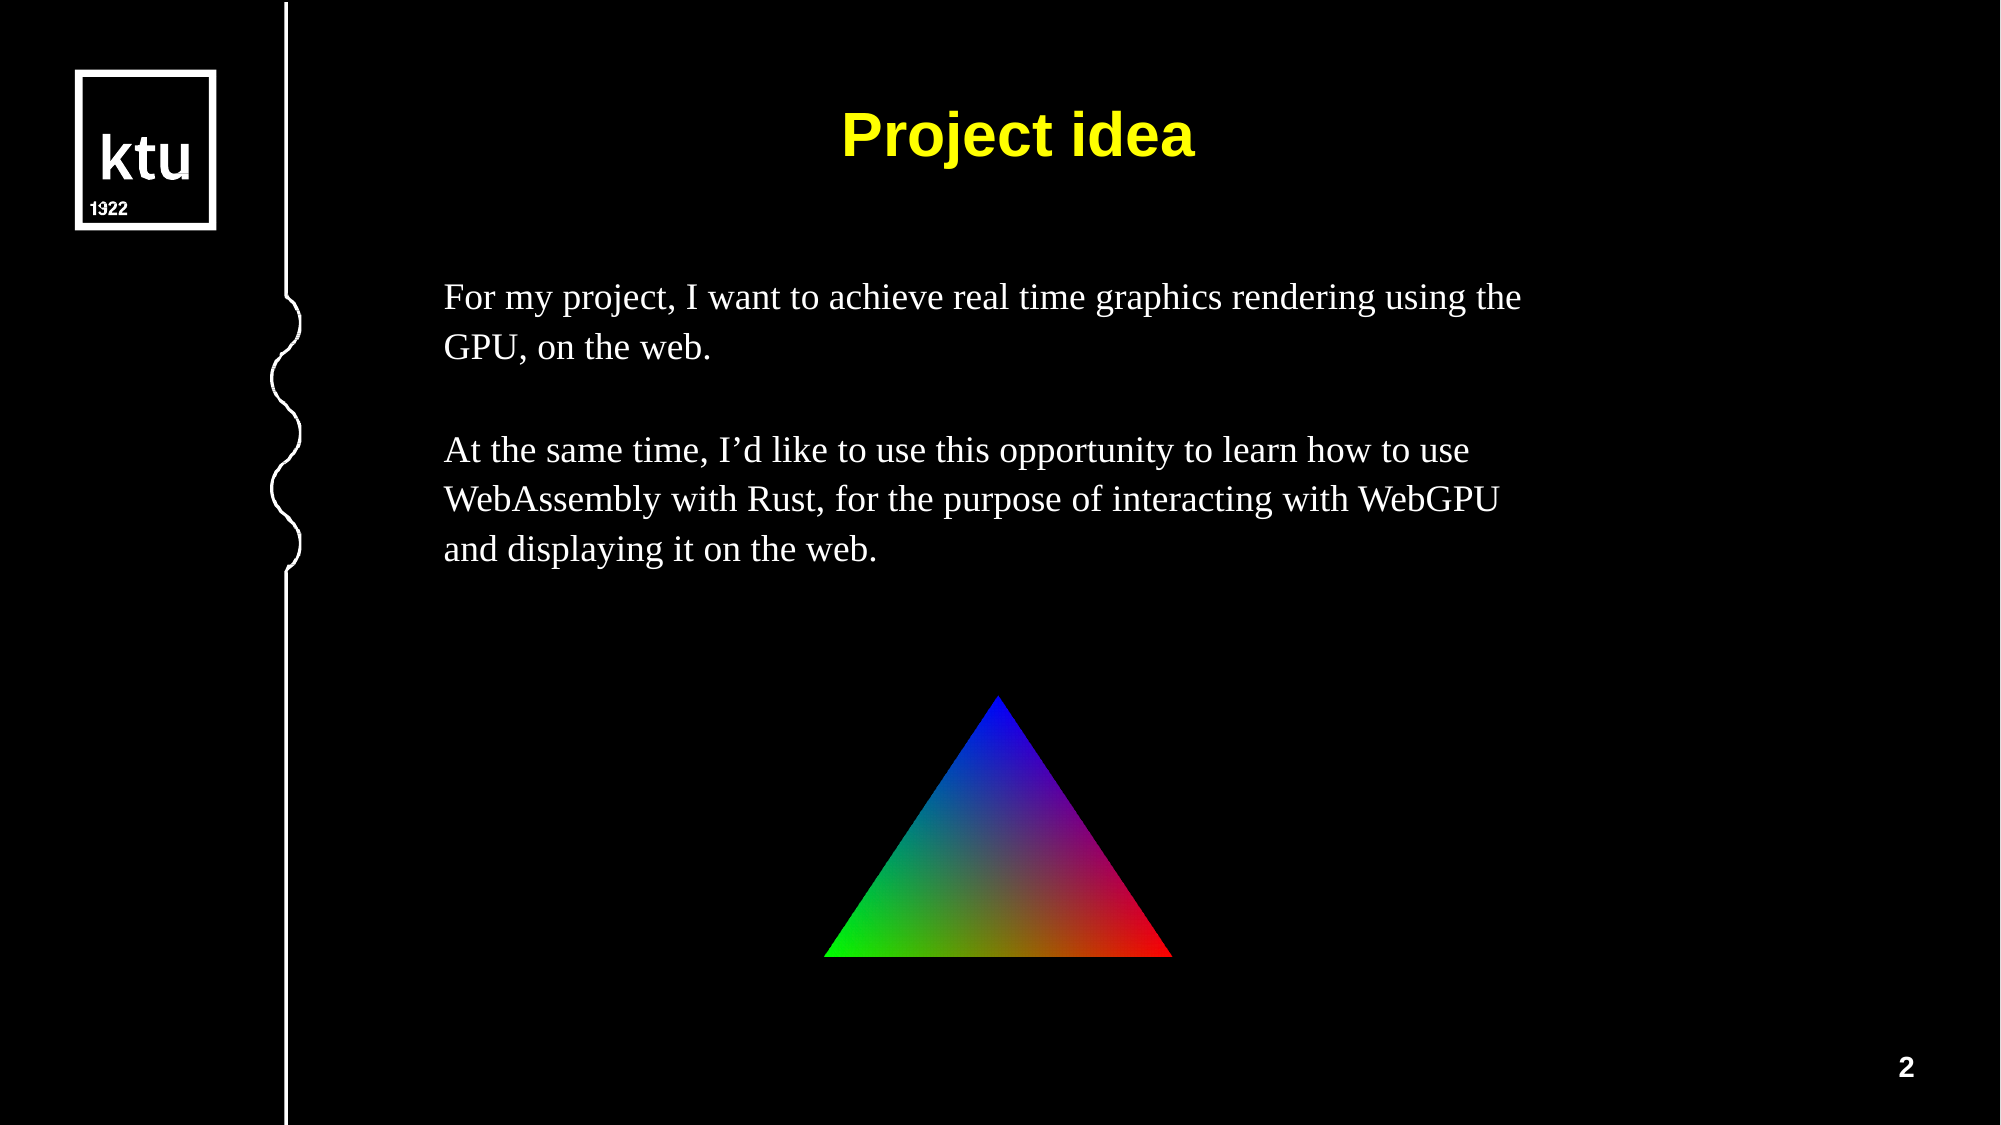

Project idea
# For my project, I want to achieve real time graphics rendering using the GPU, on the web.
At the same time, I’d like to use this opportunity to learn how to use WebAssembly with Rust, for the purpose of interacting with WebGPU and displaying it on the web.